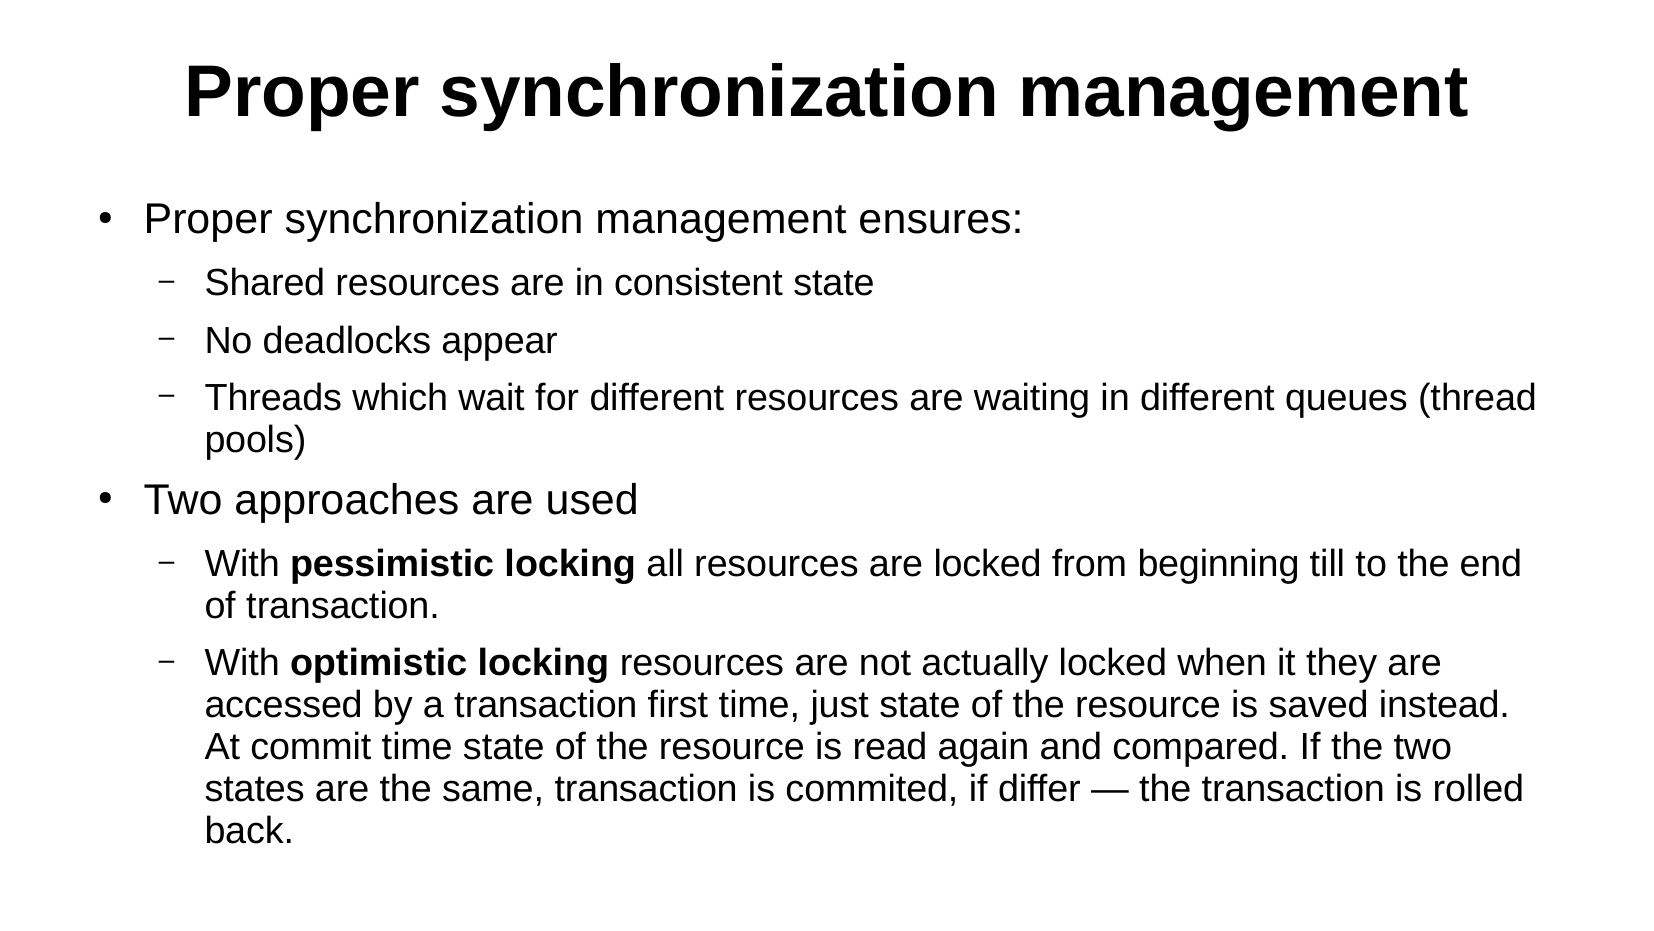

# Proper synchronization management
Proper synchronization management ensures:
Shared resources are in consistent state
No deadlocks appear
Threads which wait for different resources are waiting in different queues (thread pools)
Two approaches are used
With pessimistic locking all resources are locked from beginning till to the end of transaction.
With optimistic locking resources are not actually locked when it they are accessed by a transaction first time, just state of the resource is saved instead.
At commit time state of the resource is read again and compared. If the two states are the same, transaction is commited, if differ — the transaction is rolled back.